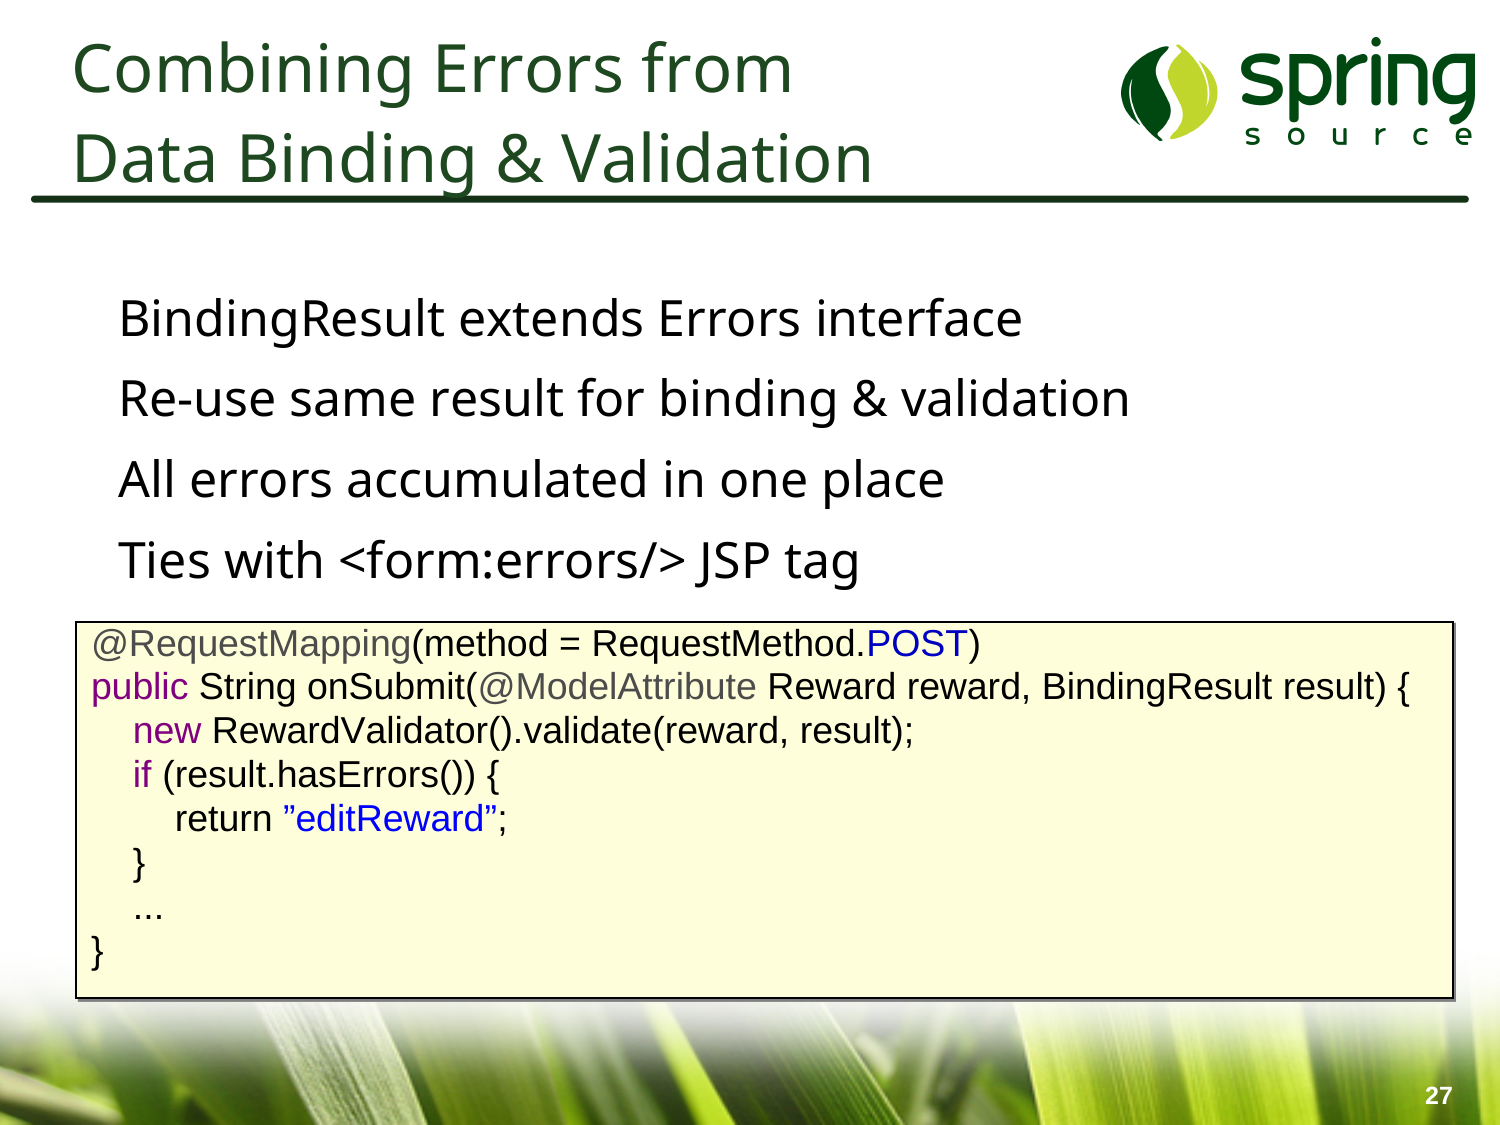

# Combining Errors from Data Binding & Validation
BindingResult extends Errors interface
Re-use same result for binding & validation
All errors accumulated in one place
Ties with <form:errors/> JSP tag
@RequestMapping(method = RequestMethod.POST)
public String onSubmit(@ModelAttribute Reward reward, BindingResult result) {
 new RewardValidator().validate(reward, result);
 if (result.hasErrors()) {
 return ”editReward”;
 }
 ...
}